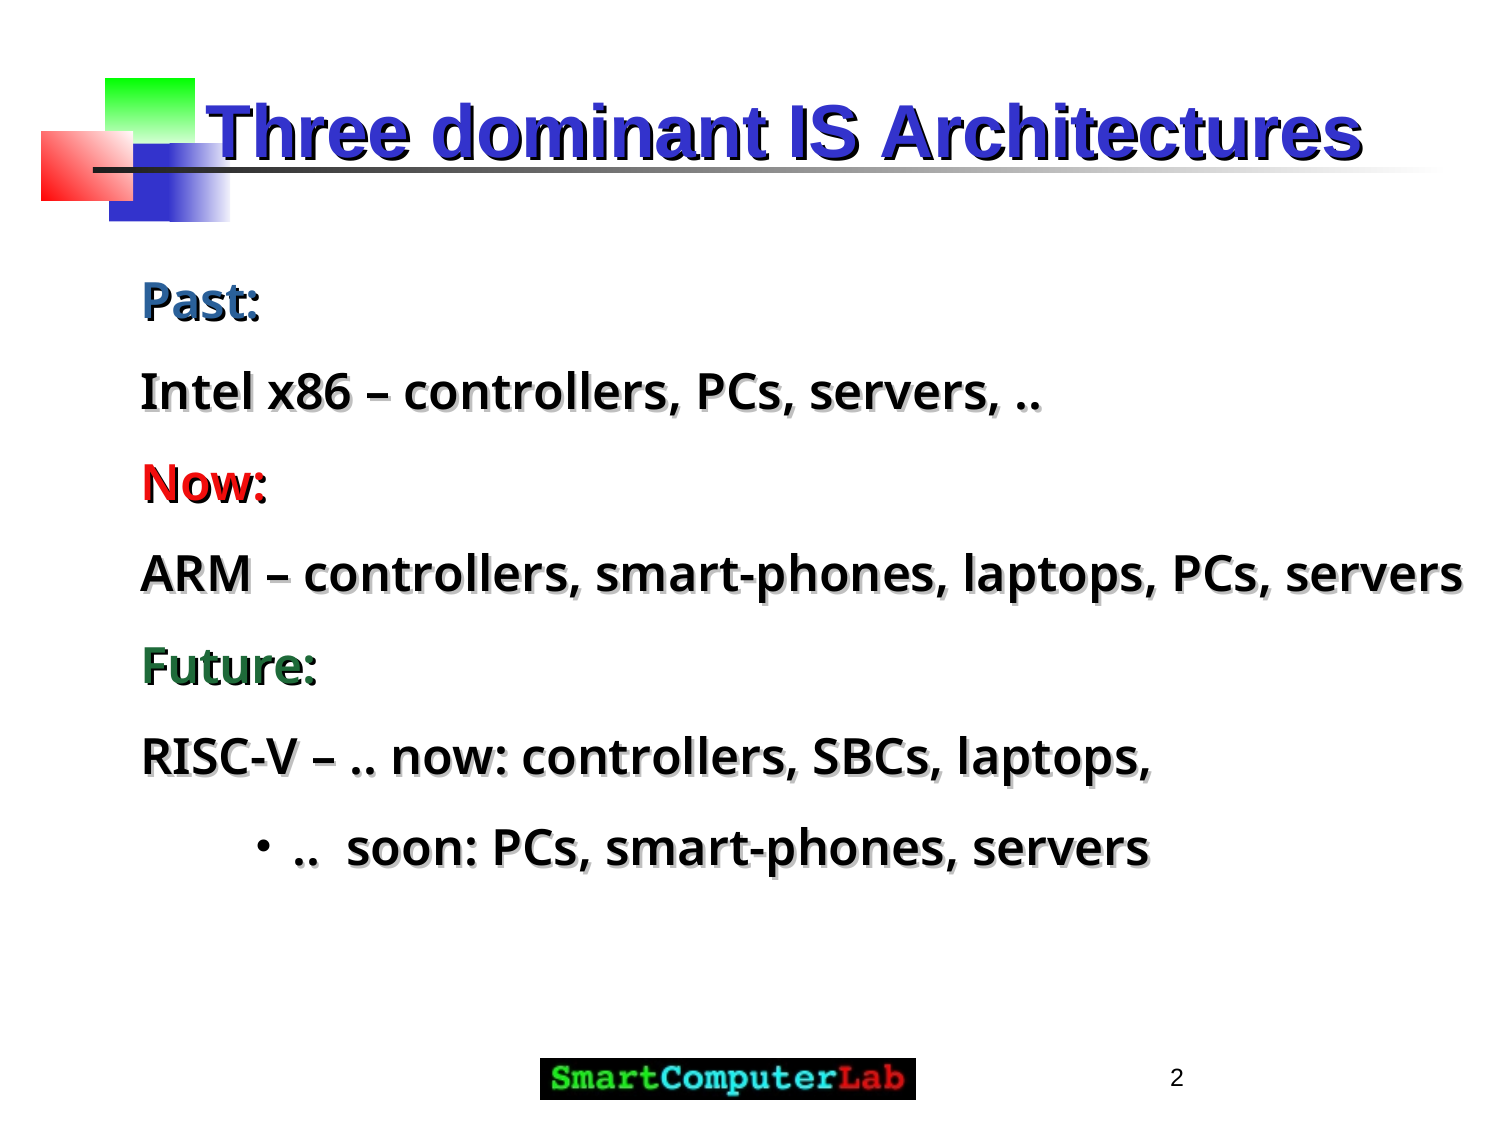

# Three dominant IS Architectures
Past:
Intel x86 – controllers, PCs, servers, ..
Now:
ARM – controllers, smart-phones, laptops, PCs, servers
Future:
RISC-V – .. now: controllers, SBCs, laptops,
.. soon: PCs, smart-phones, servers
2